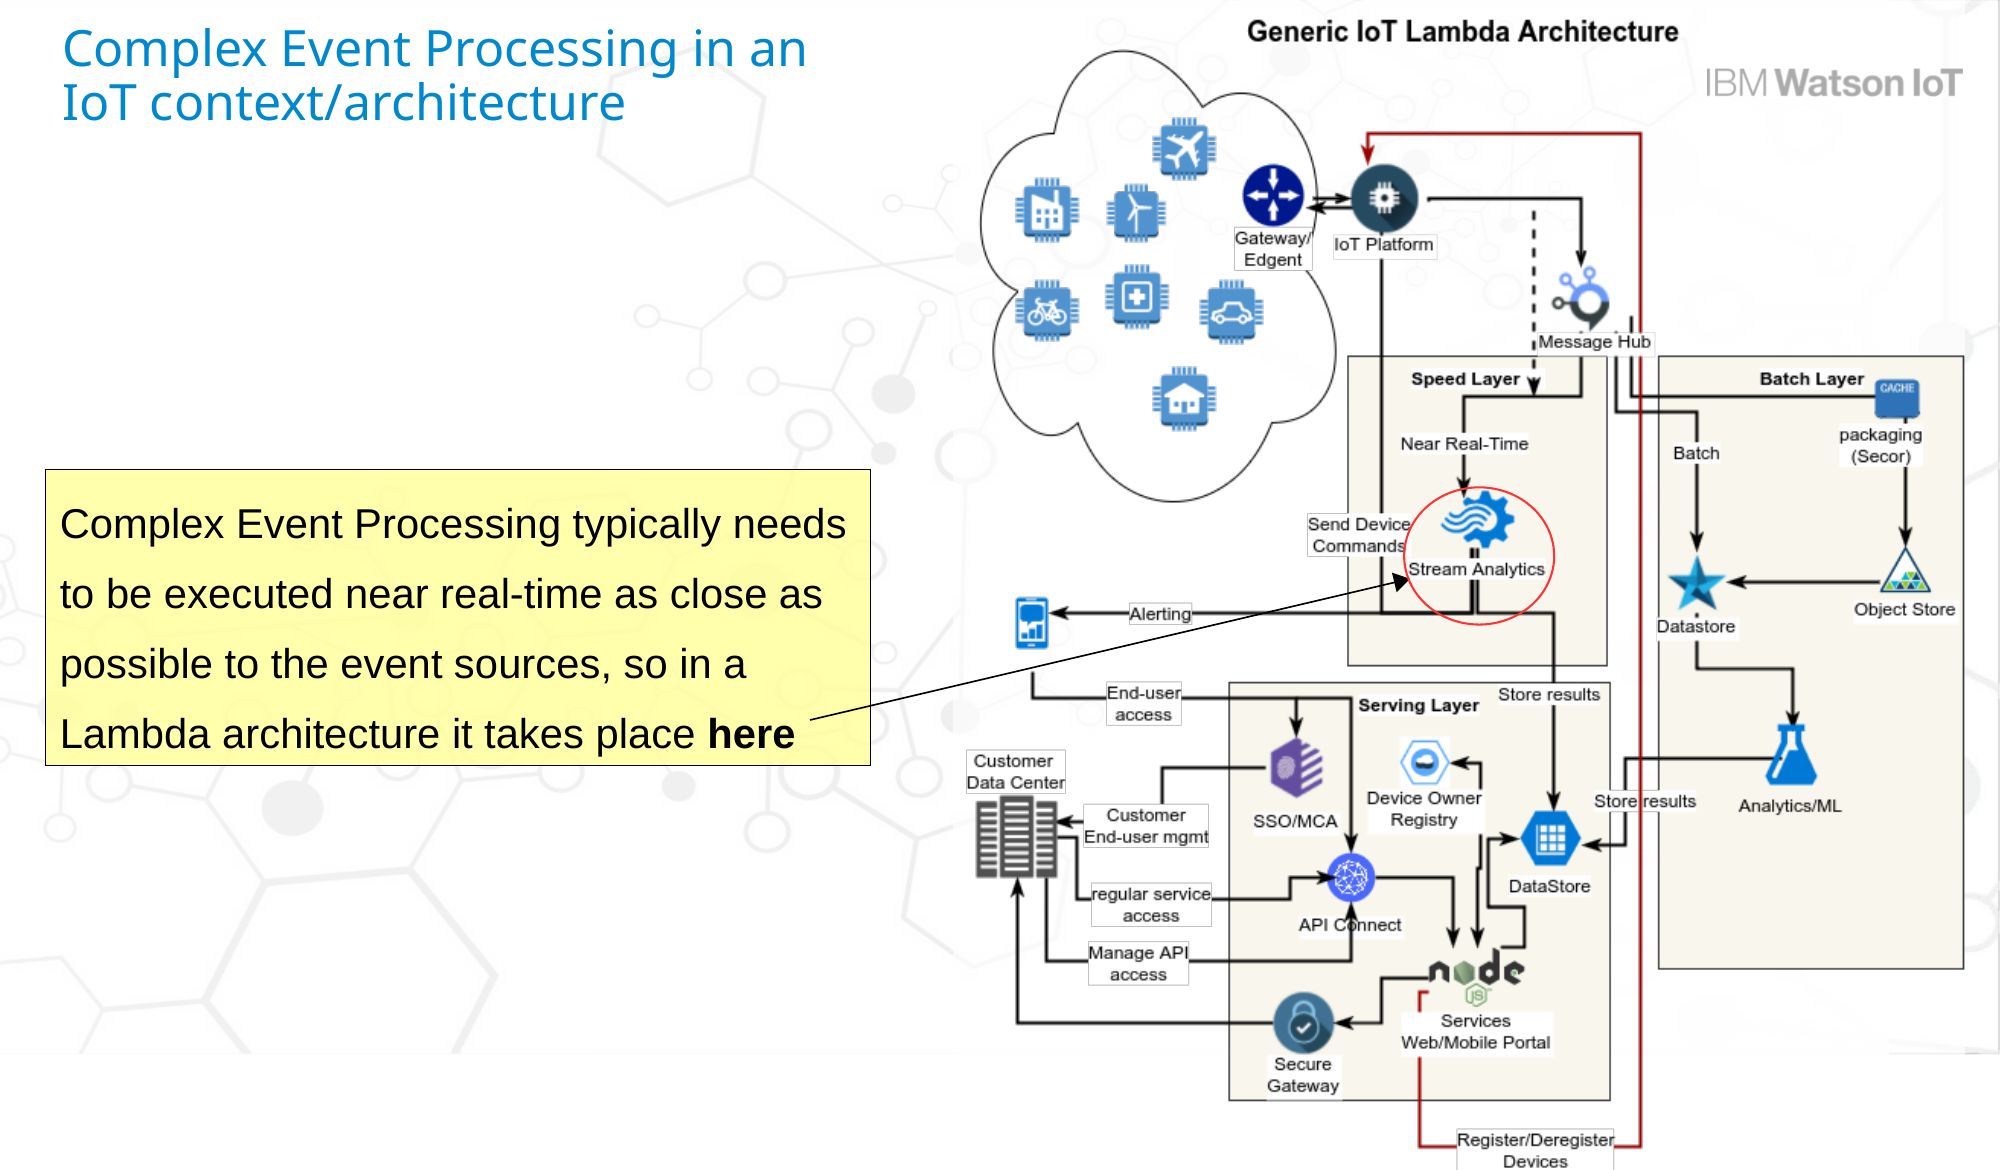

# Complex Event Processing in an IoT context/architecture
Complex Event Processing typically needs to be executed near real-time as close as possible to the event sources, so in a Lambda architecture it takes place here